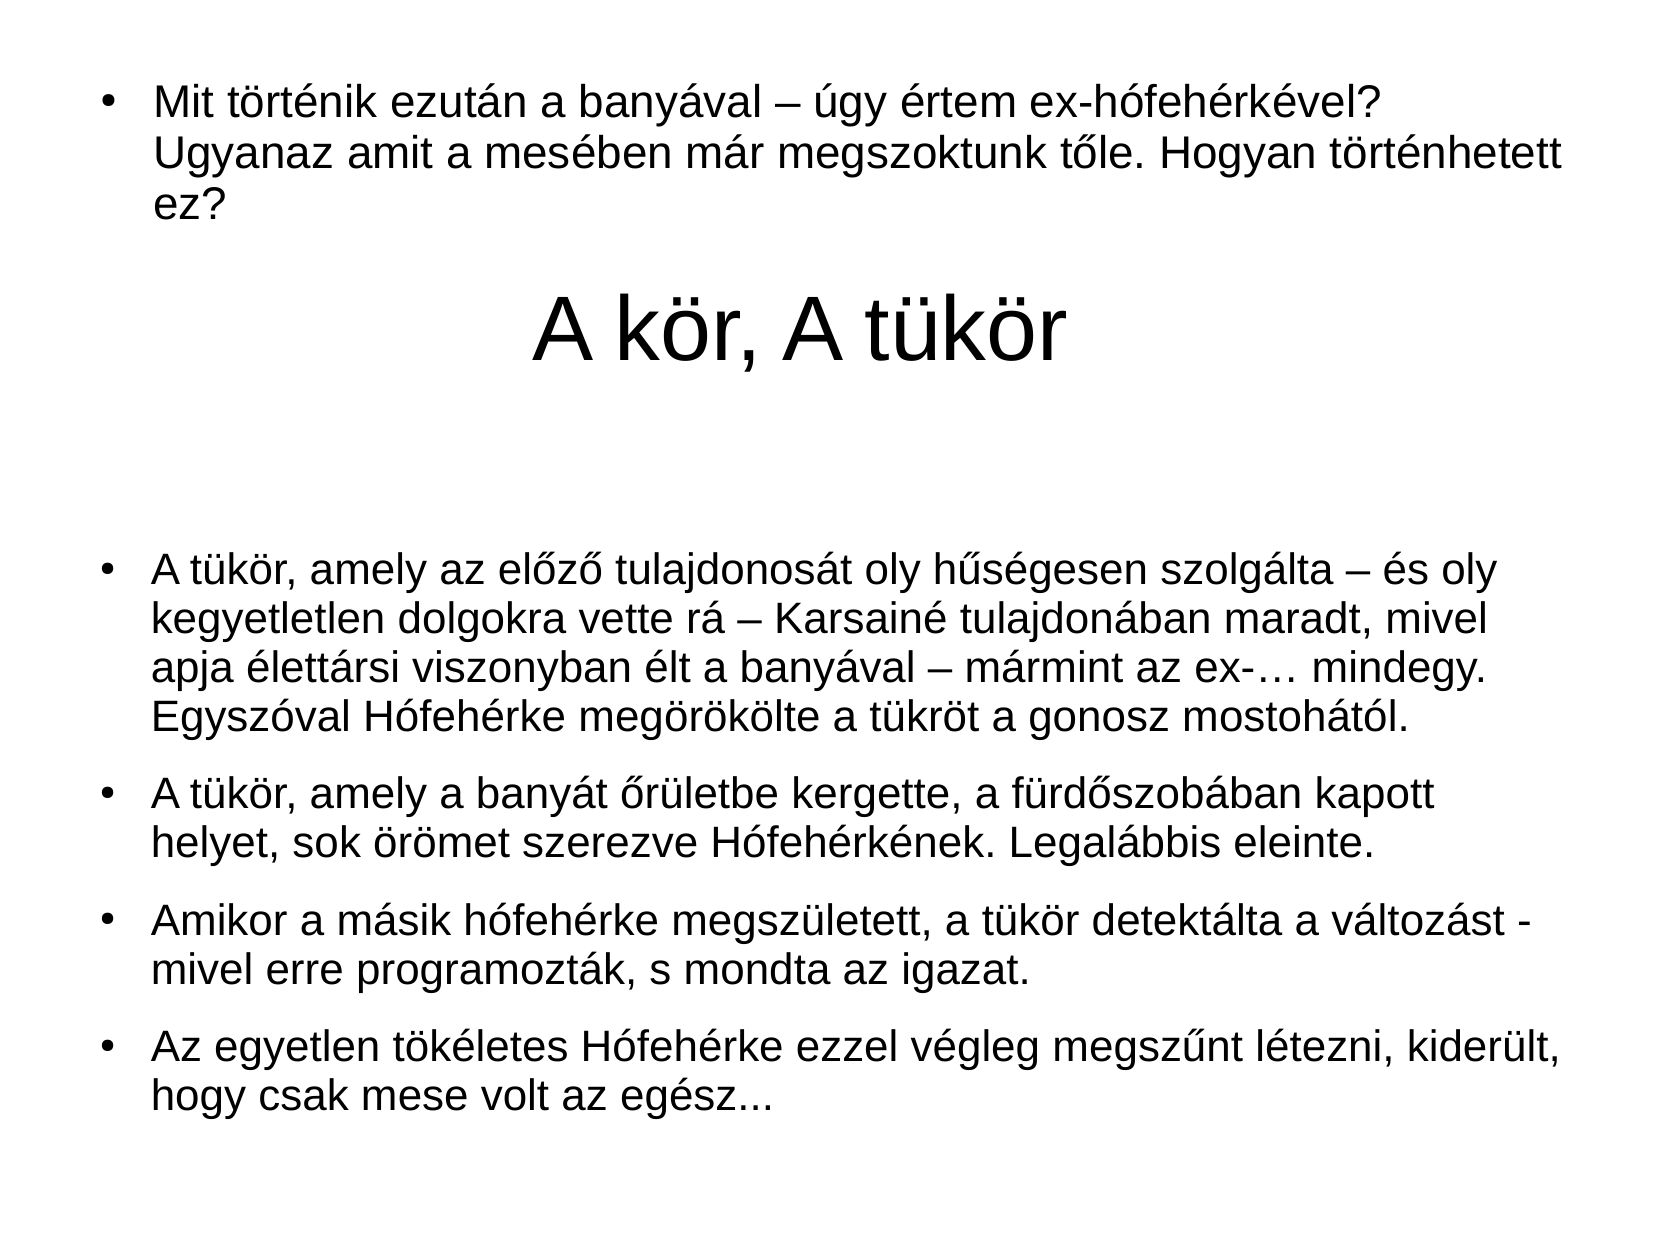

Mit történik ezután a banyával – úgy értem ex-hófehérkével? Ugyanaz amit a mesében már megszoktunk tőle. Hogyan történhetett ez?
# A kör, A tükör
A tükör, amely az előző tulajdonosát oly hűségesen szolgálta – és oly kegyetletlen dolgokra vette rá – Karsainé tulajdonában maradt, mivel apja élettársi viszonyban élt a banyával – mármint az ex-… mindegy.
Egyszóval Hófehérke megörökölte a tükröt a gonosz mostohától.
A tükör, amely a banyát őrületbe kergette, a fürdőszobában kapott helyet, sok örömet szerezve Hófehérkének. Legalábbis eleinte.
Amikor a másik hófehérke megszületett, a tükör detektálta a változást - mivel erre programozták, s mondta az igazat.
Az egyetlen tökéletes Hófehérke ezzel végleg megszűnt létezni, kiderült, hogy csak mese volt az egész...